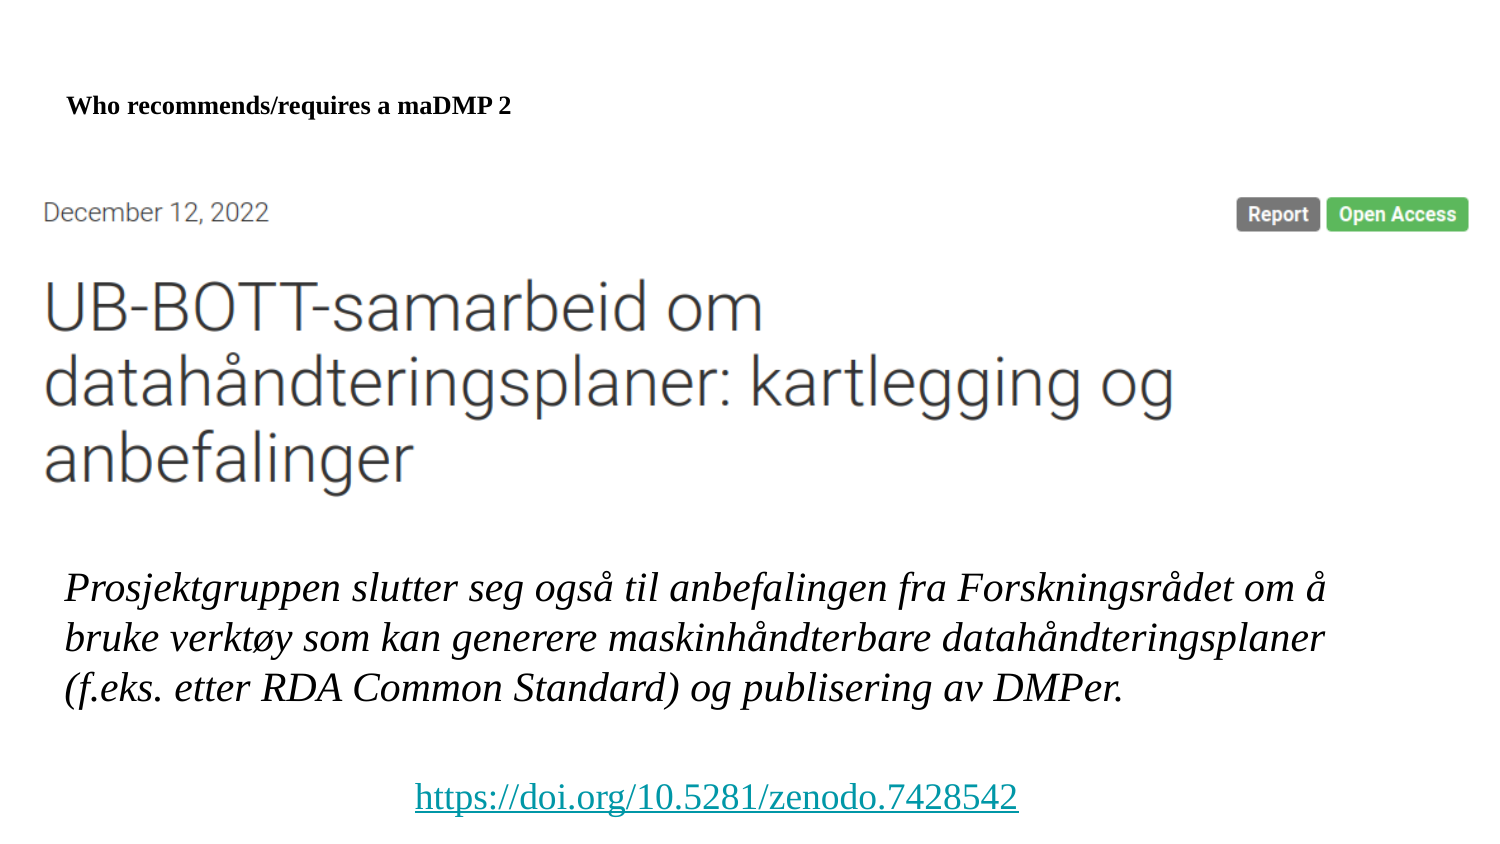

# Who recommends/requires a maDMP 2
Prosjektgruppen slutter seg også til anbefalingen fra Forskningsrådet om å bruke verktøy som kan generere maskinhåndterbare datahåndteringsplaner (f.eks. etter RDA Common Standard) og publisering av DMPer.
https://doi.org/10.5281/zenodo.7428542